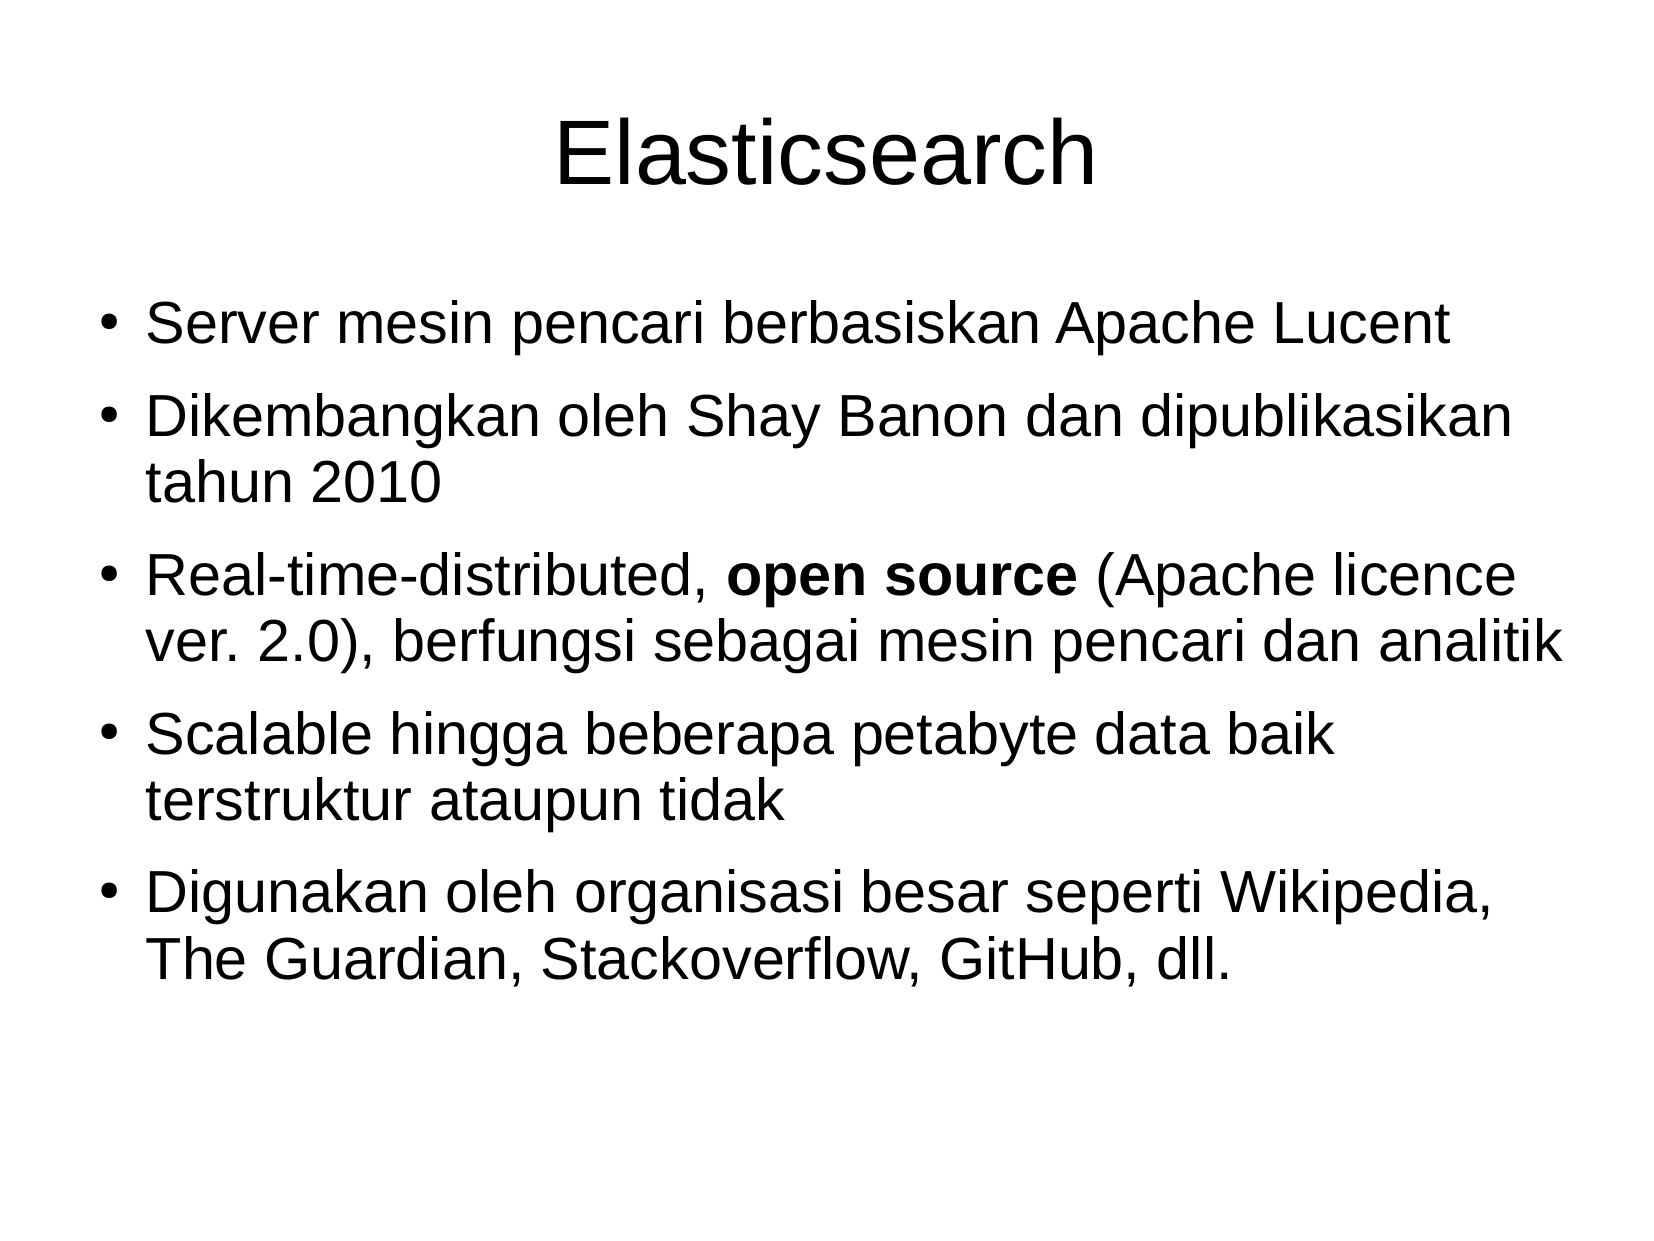

# Elasticsearch
Server mesin pencari berbasiskan Apache Lucent
Dikembangkan oleh Shay Banon dan dipublikasikan tahun 2010
Real-time-distributed, open source (Apache licence ver. 2.0), berfungsi sebagai mesin pencari dan analitik
Scalable hingga beberapa petabyte data baik terstruktur ataupun tidak
Digunakan oleh organisasi besar seperti Wikipedia, The Guardian, Stackoverflow, GitHub, dll.